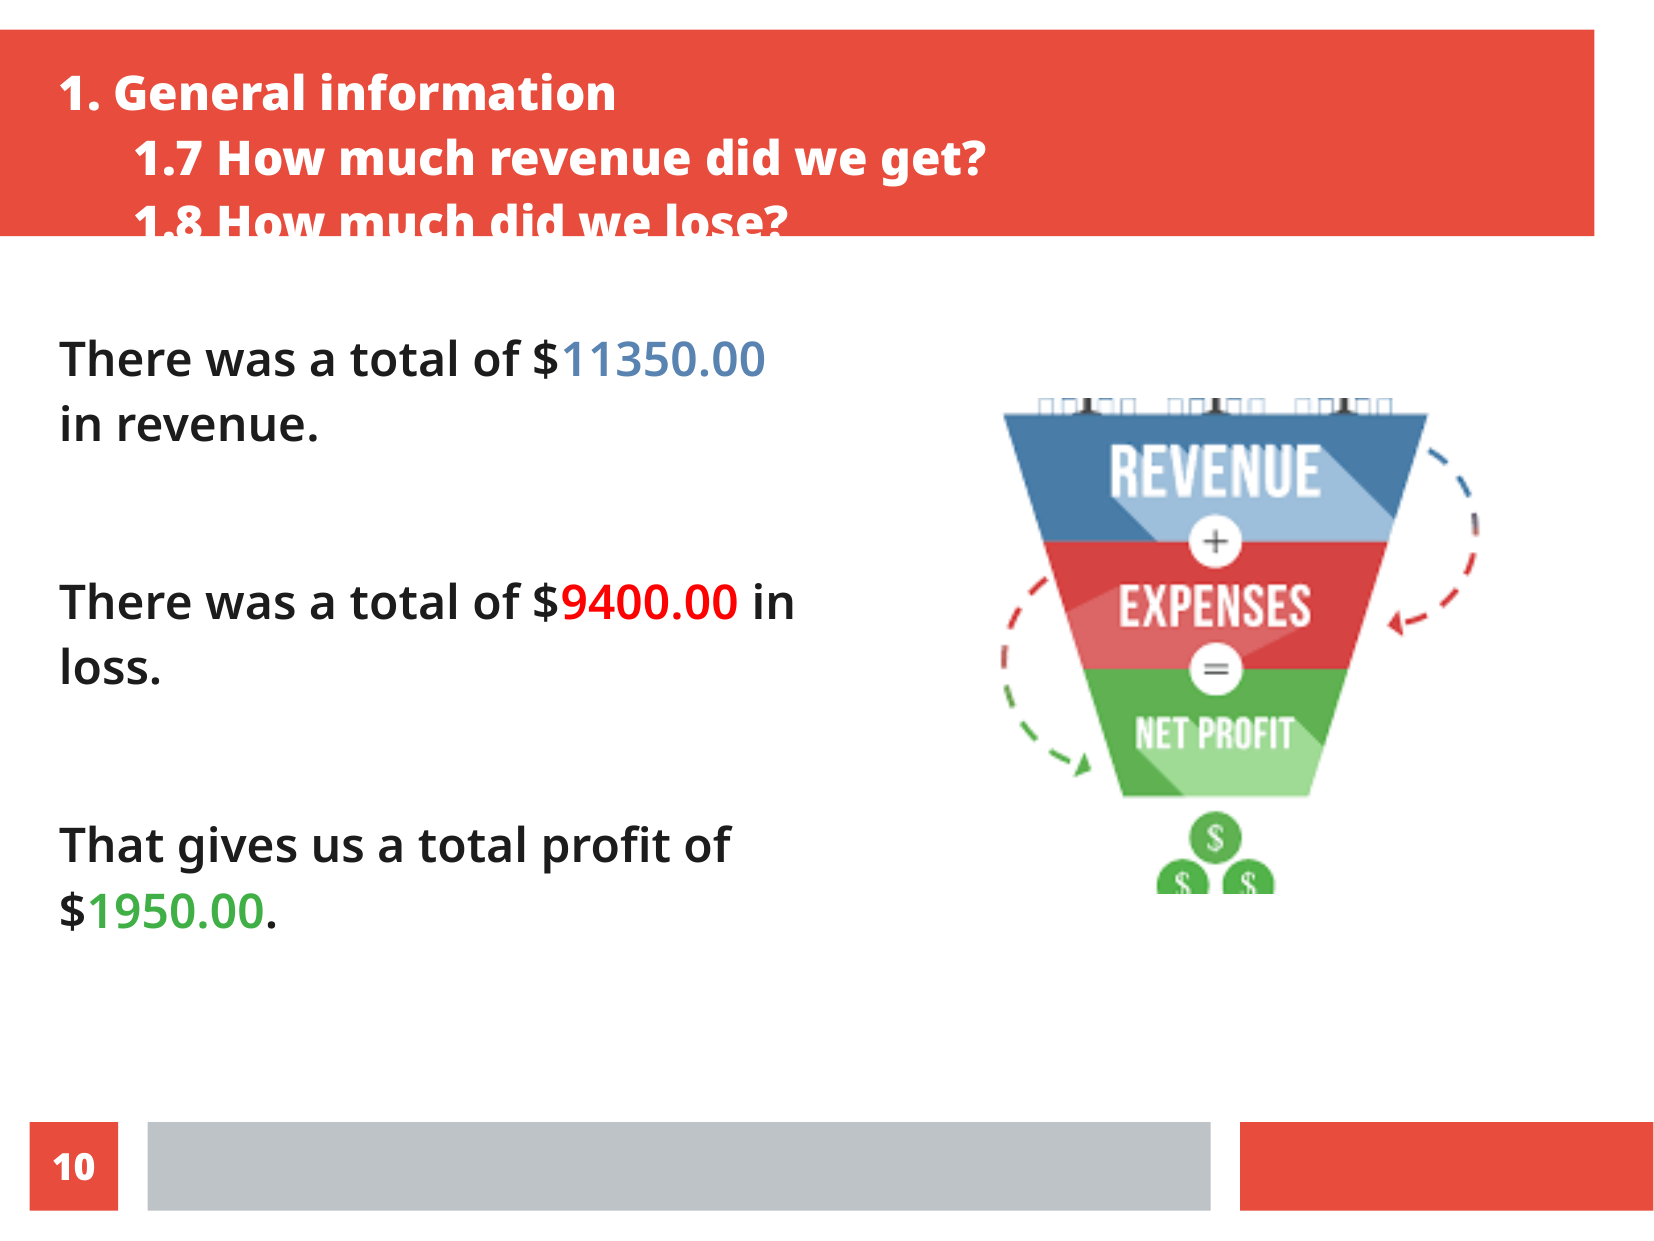

# 1. General information 1.7 How much revenue did we get? 1.8 How much did we lose?
There was a total of $11350.00 in revenue.
There was a total of $9400.00 in loss.
That gives us a total profit of $1950.00.
10